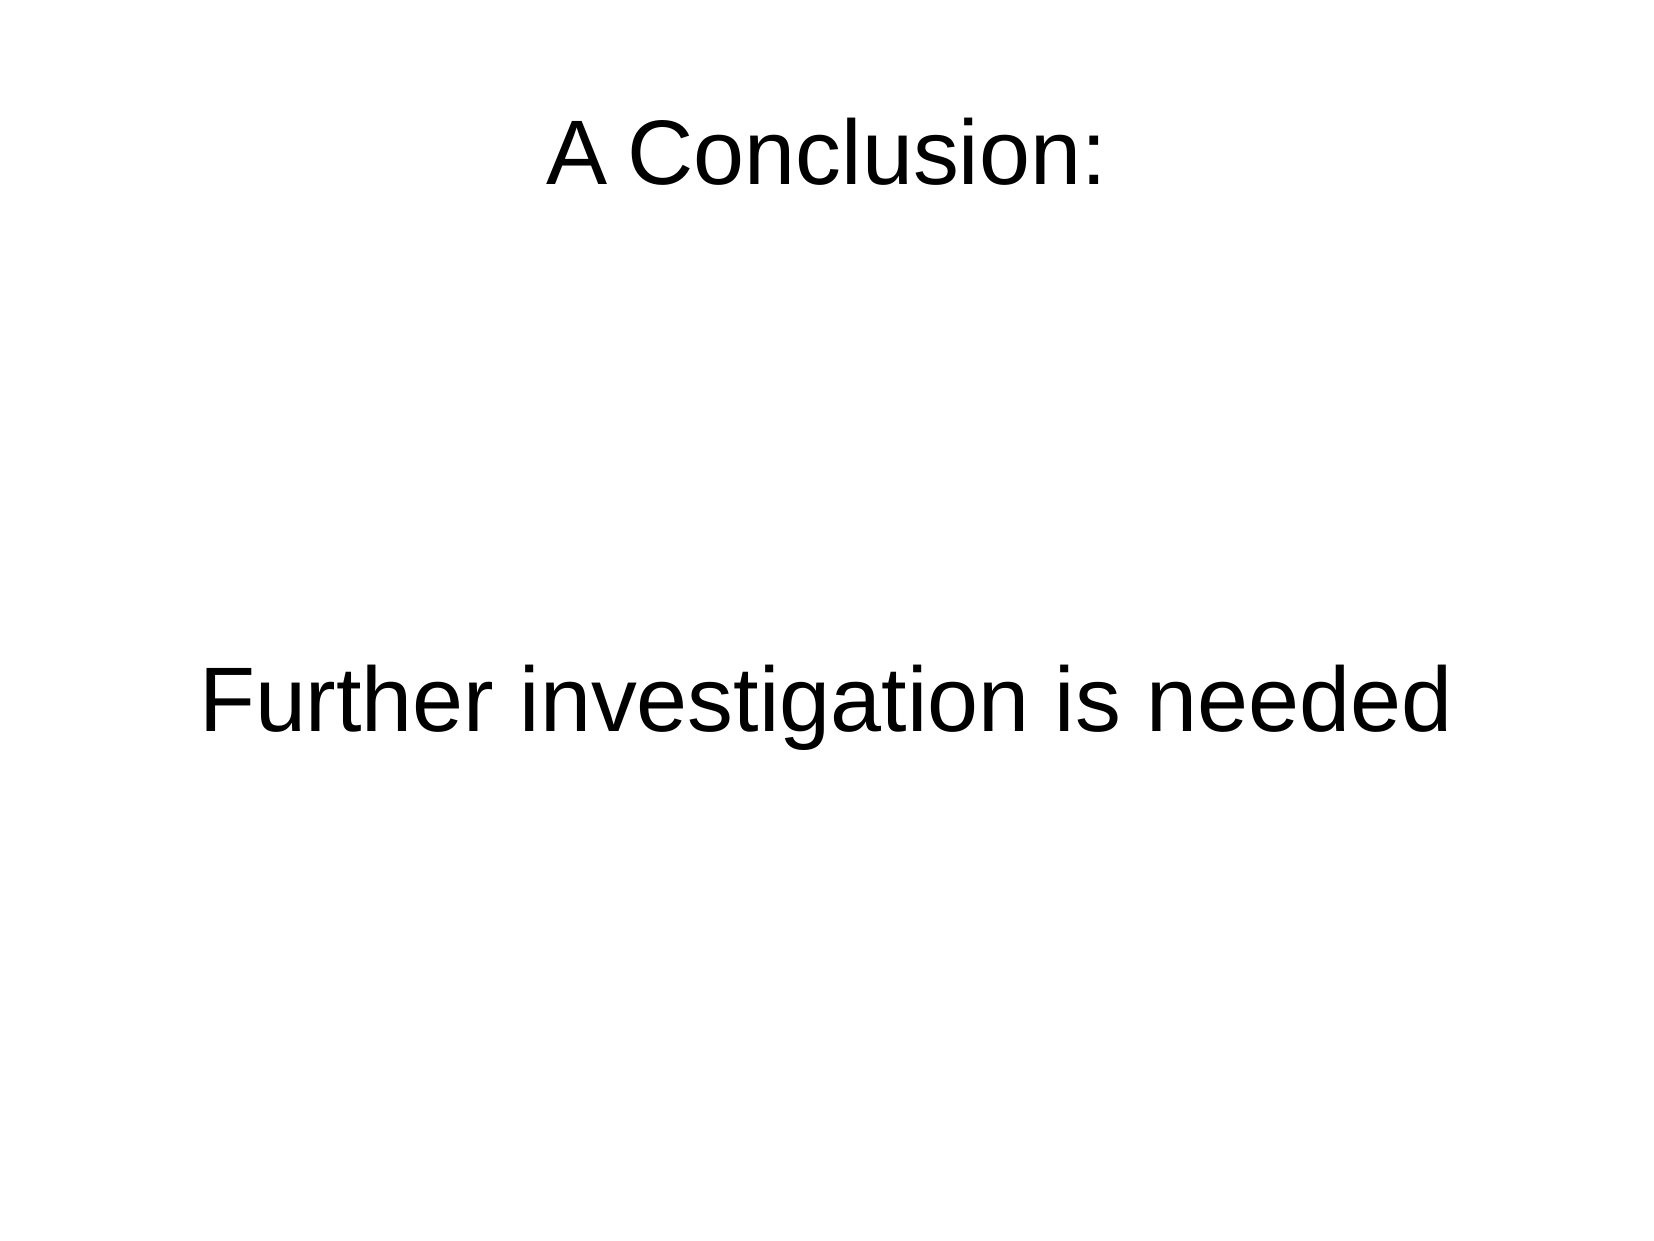

# A Conclusion:
Further investigation is needed